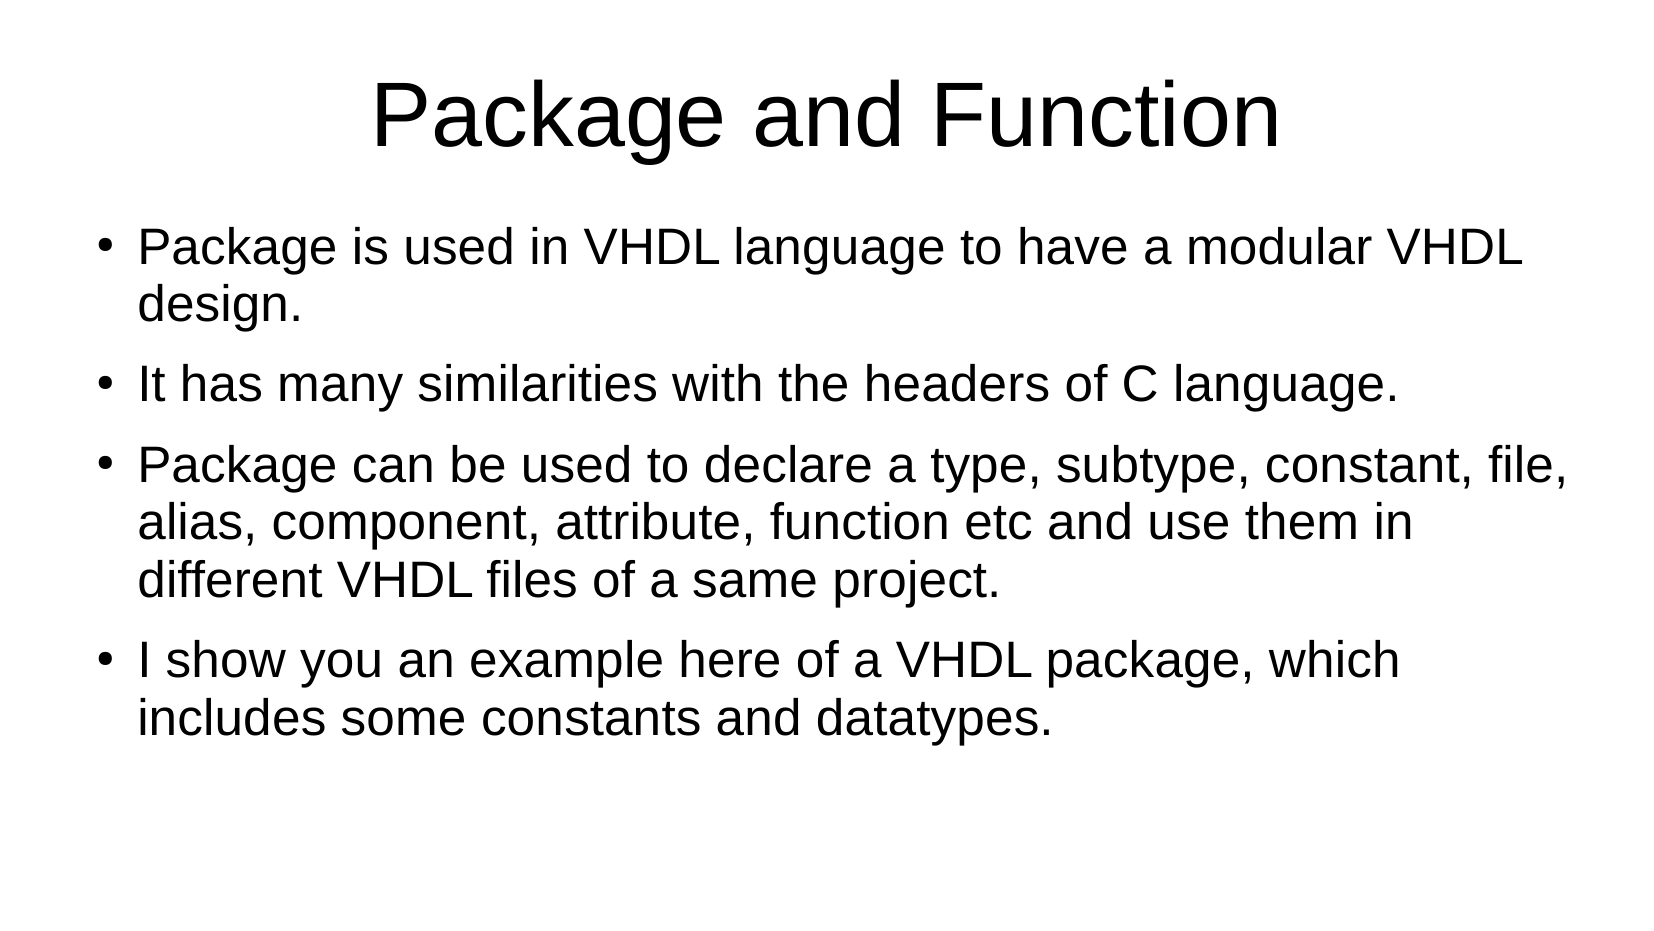

# Package and Function
Package is used in VHDL language to have a modular VHDL design.
It has many similarities with the headers of C language.
Package can be used to declare a type, subtype, constant, file, alias, component, attribute, function etc and use them in different VHDL files of a same project.
I show you an example here of a VHDL package, which includes some constants and datatypes.